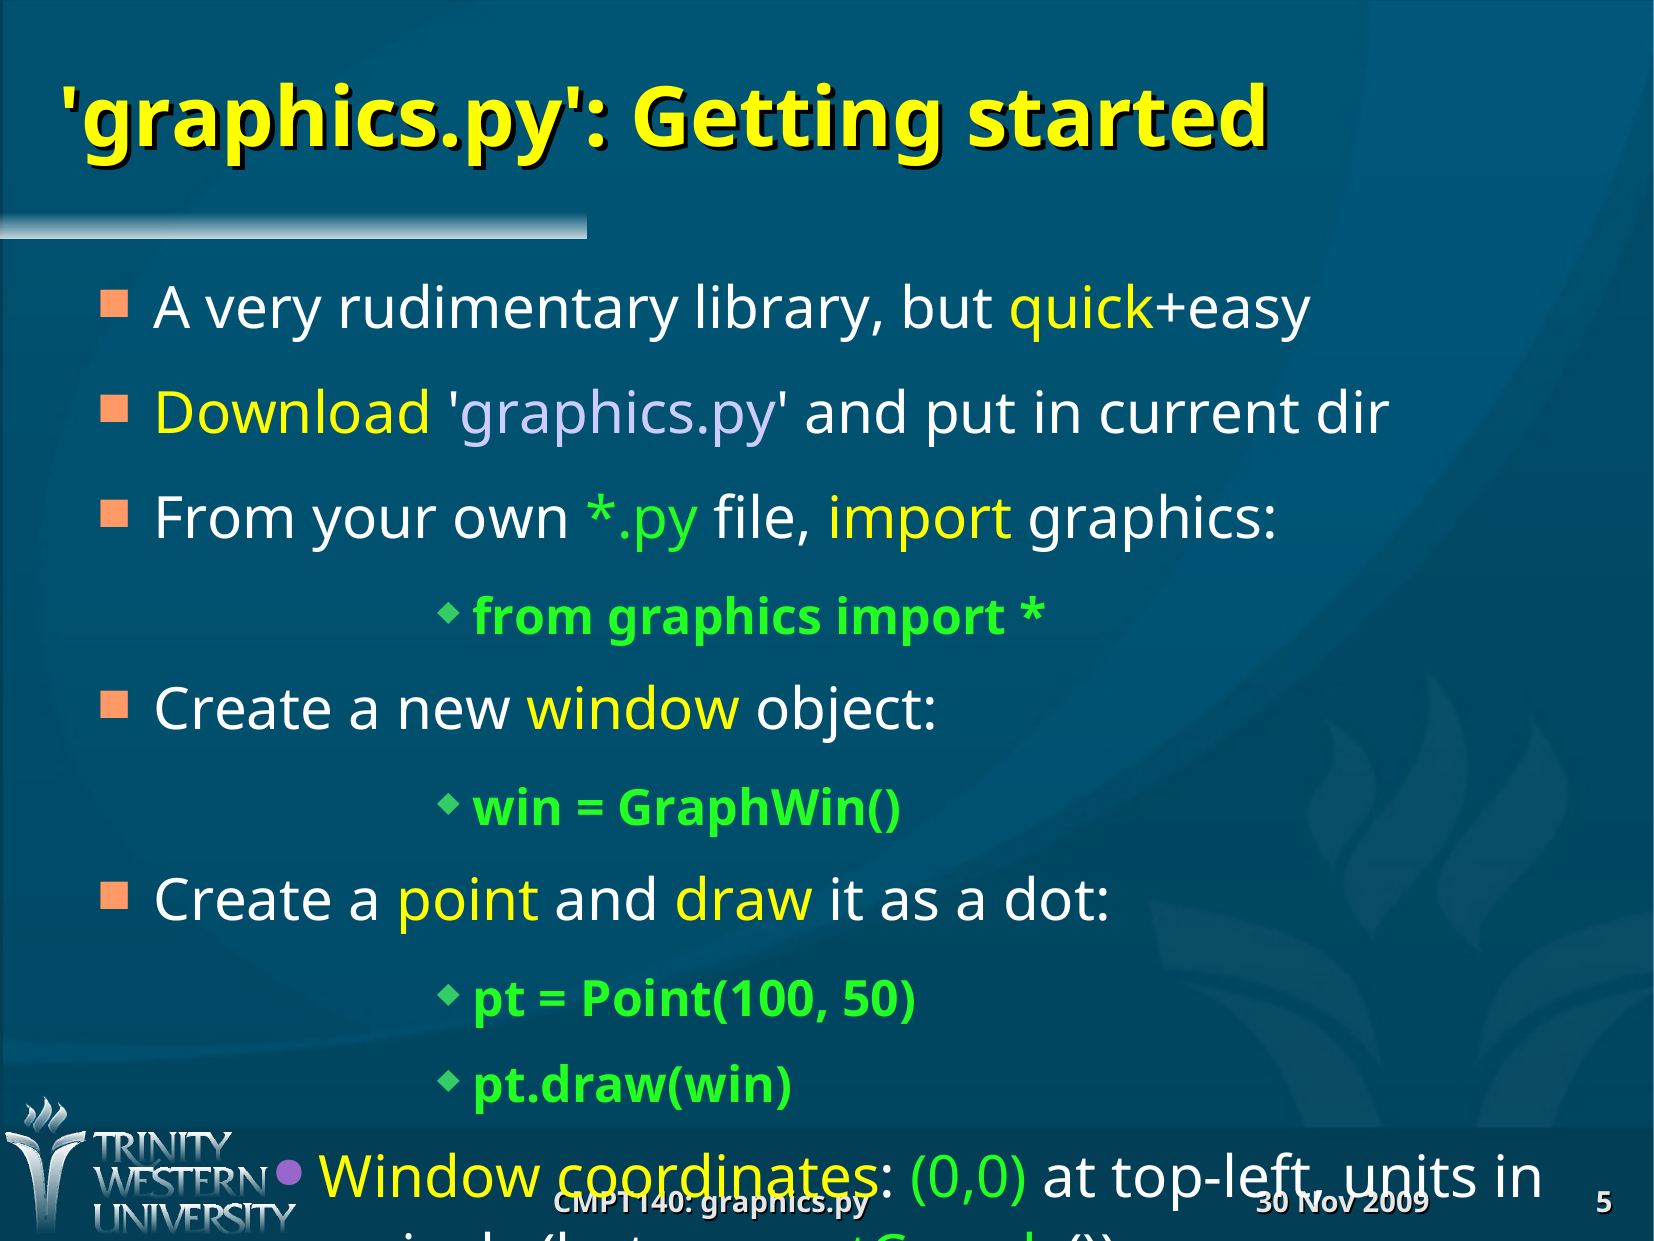

# 'graphics.py': Getting started
A very rudimentary library, but quick+easy
Download 'graphics.py' and put in current dir
From your own *.py file, import graphics:
from graphics import *
Create a new window object:
win = GraphWin()
Create a point and draw it as a dot:
pt = Point(100, 50)
pt.draw(win)
Window coordinates: (0,0) at top-left, units in pixels (but see .setCoords())
CMPT140: graphics.py
30 Nov 2009
5